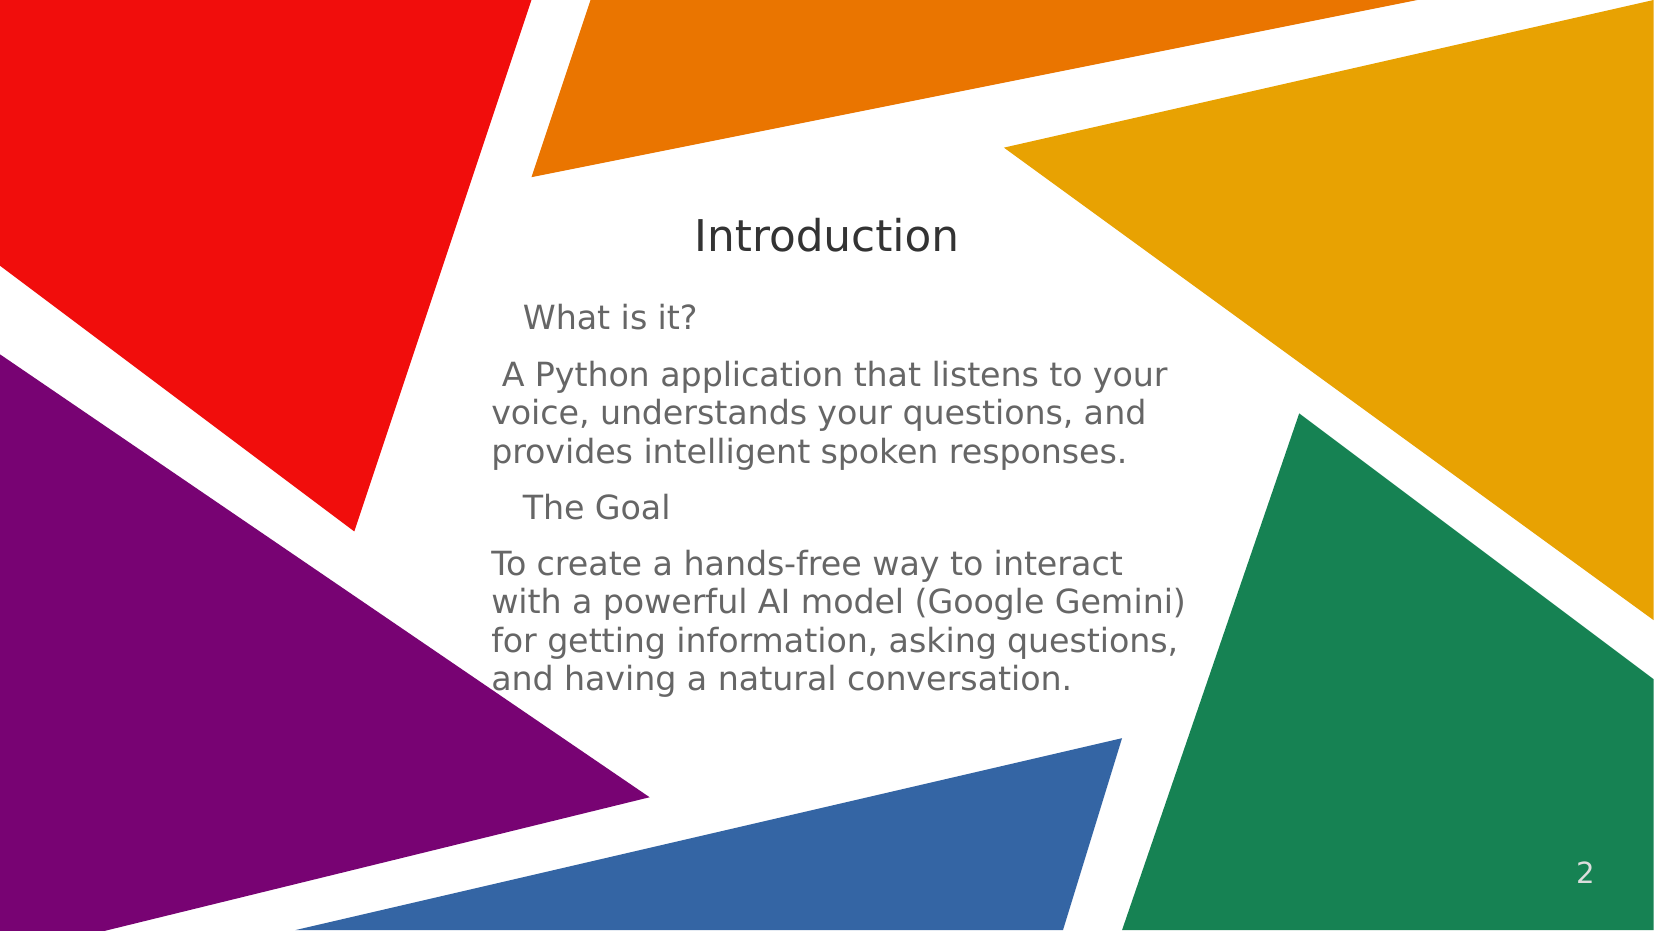

# Introduction
 What is it?
 A Python application that listens to your voice, understands your questions, and provides intelligent spoken responses.
 The Goal
To create a hands-free way to interact with a powerful AI model (Google Gemini) for getting information, asking questions, and having a natural conversation.
2